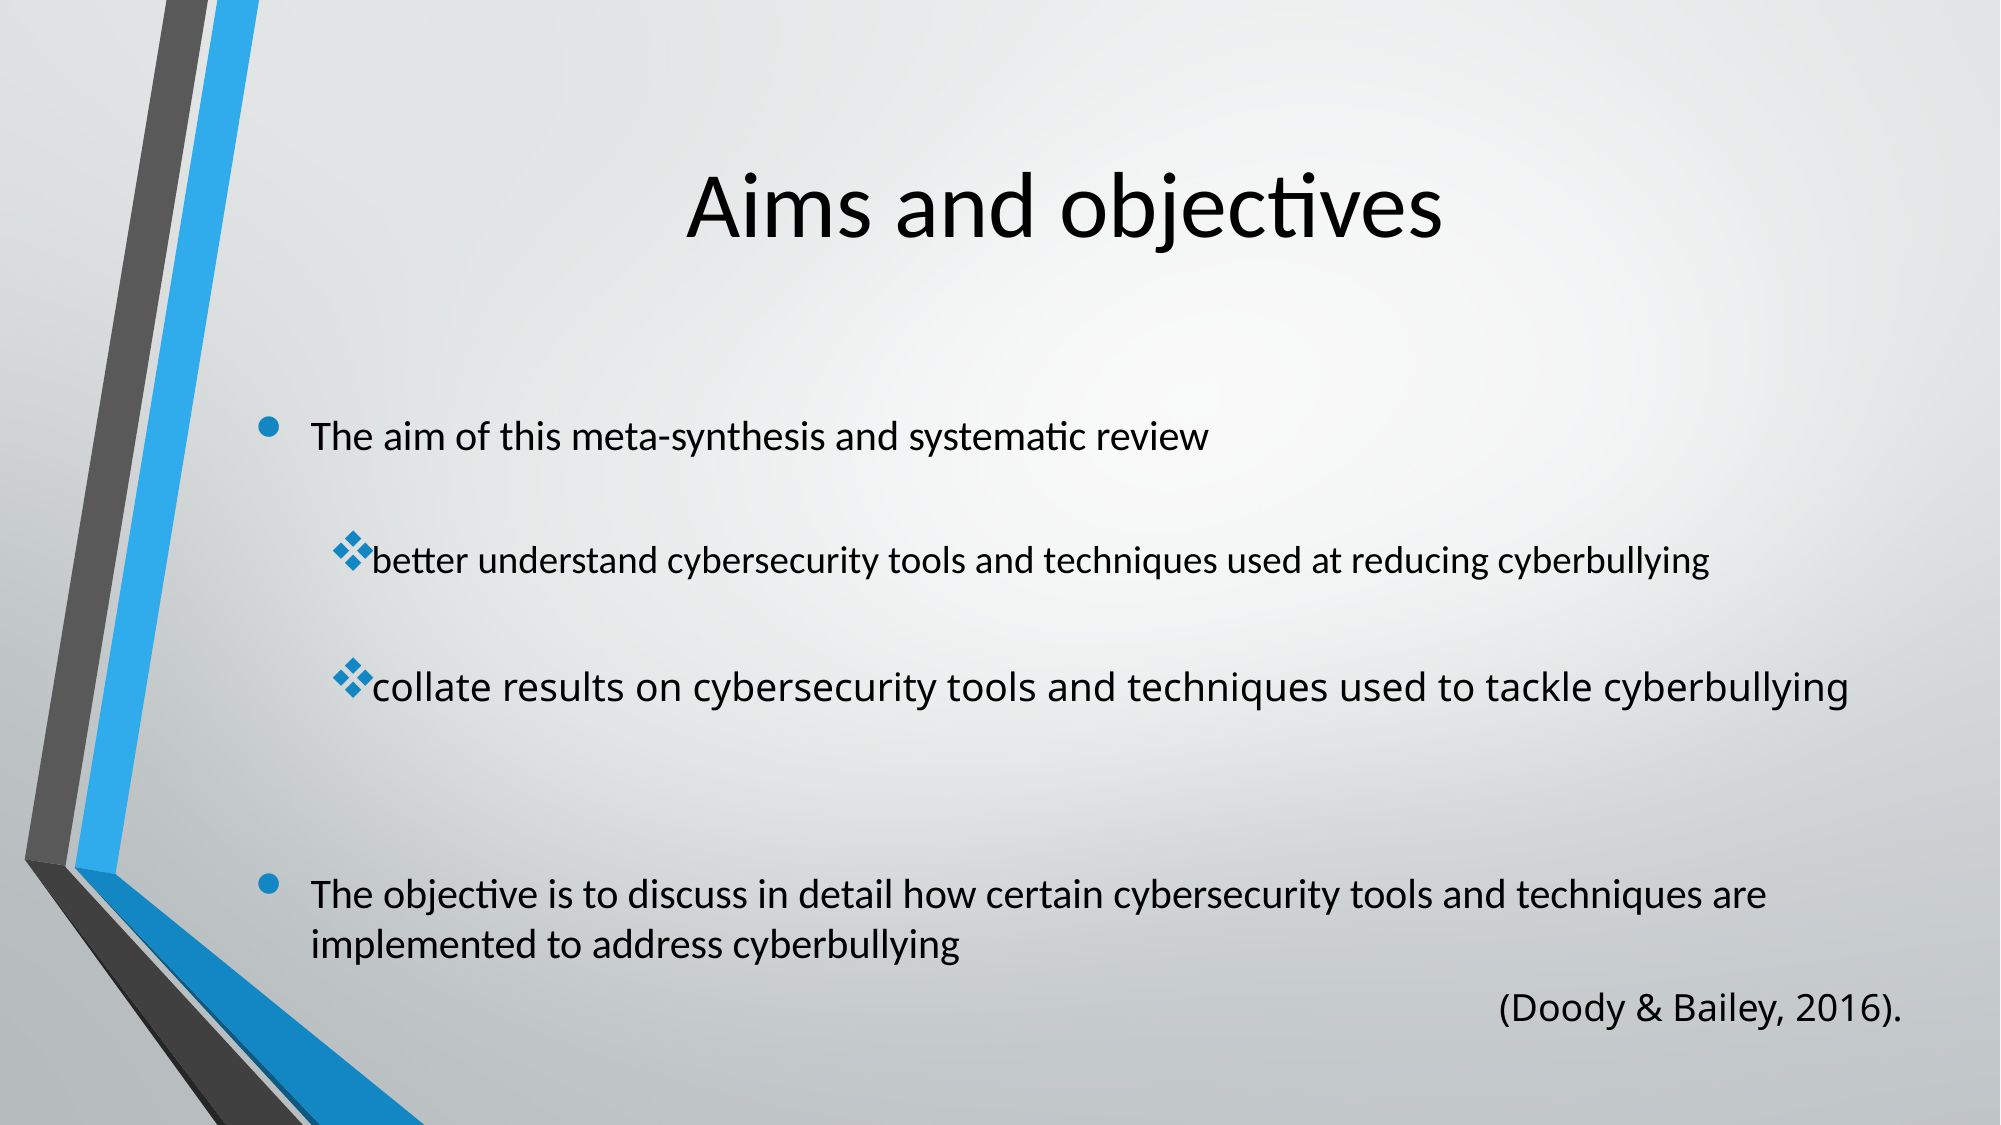

# Aims and objectives
The aim of this meta-synthesis and systematic review
better understand cybersecurity tools and techniques used at reducing cyberbullying
collate results on cybersecurity tools and techniques used to tackle cyberbullying
The objective is to discuss in detail how certain cybersecurity tools and techniques are implemented to address cyberbullying
(Doody & Bailey, 2016).